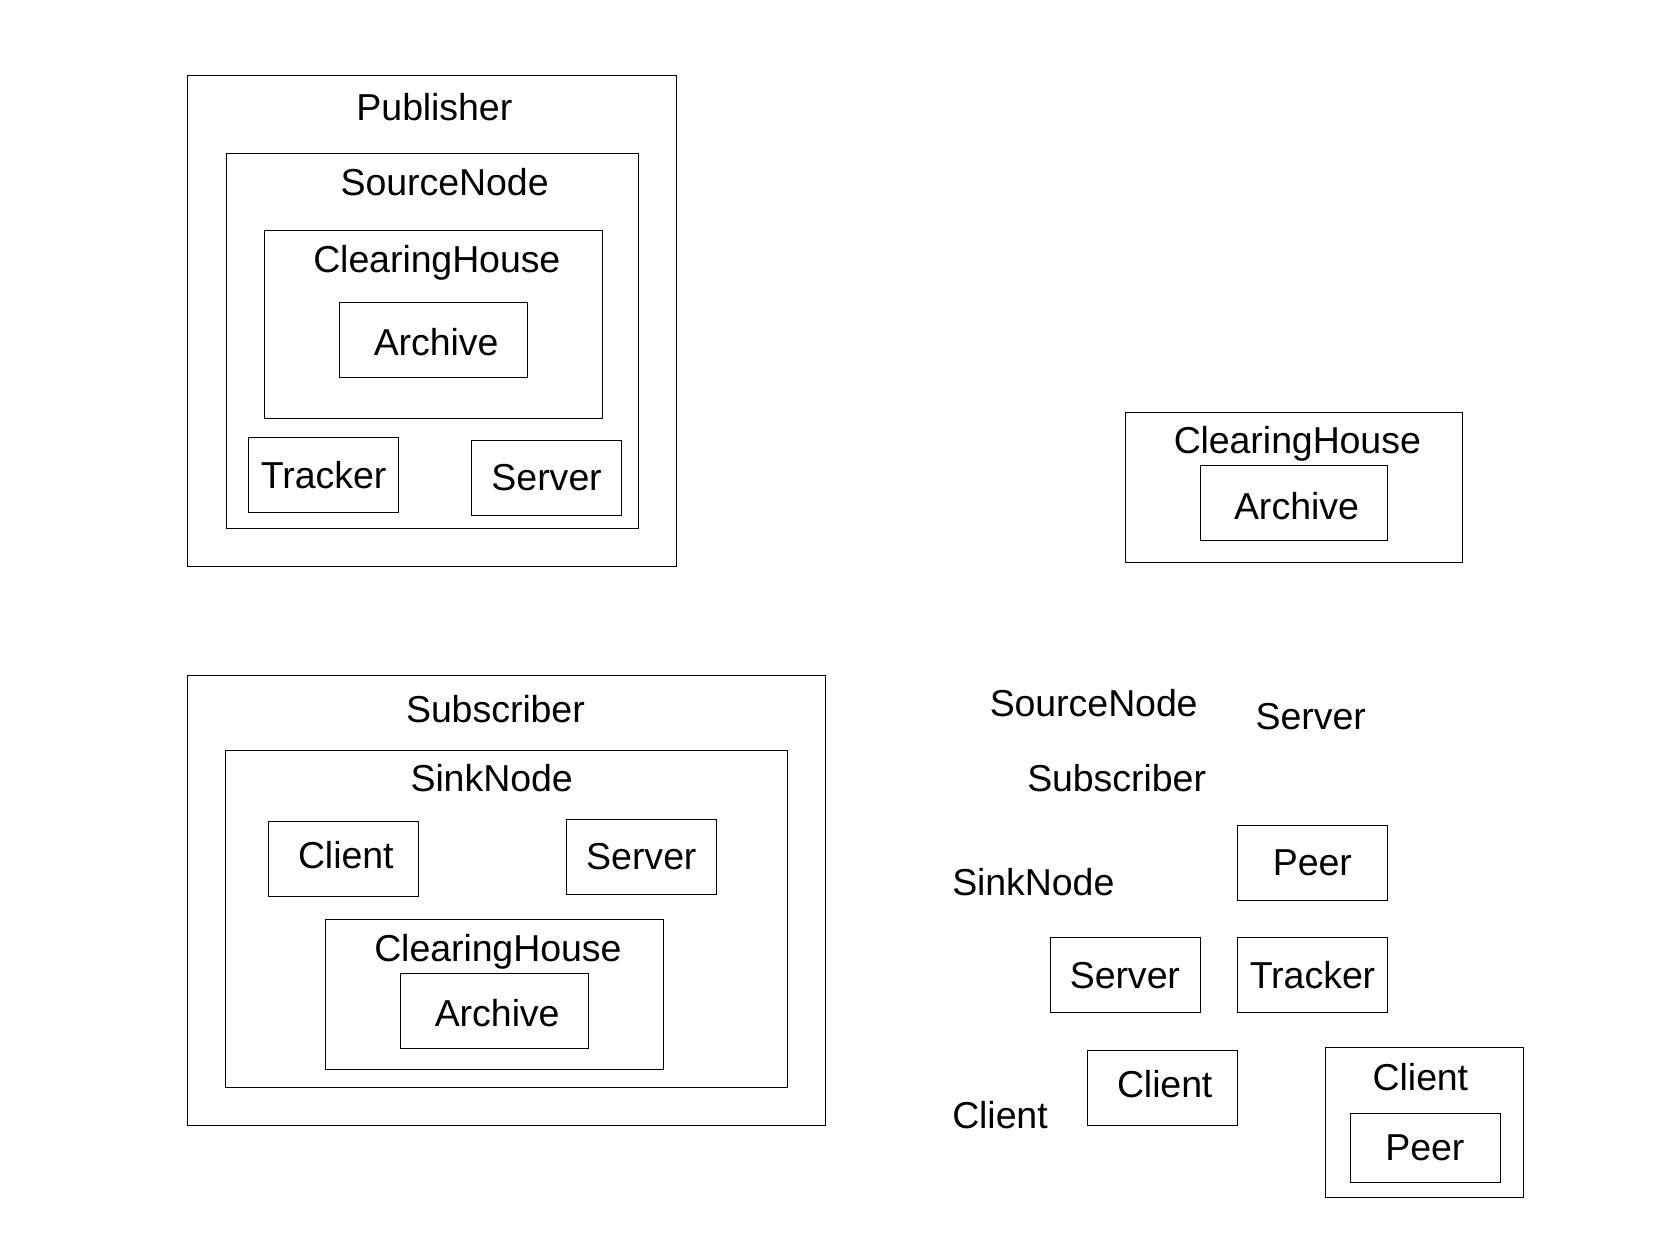

Publisher
SourceNode
ClearingHouse
Archive
Tracker
Server
ClearingHouse
Archive
Subscriber
SinkNode
Server
Client
ClearingHouse
Archive
SourceNode
Server
Subscriber
Peer
SinkNode
Server
Tracker
Client
Peer
Client
Client